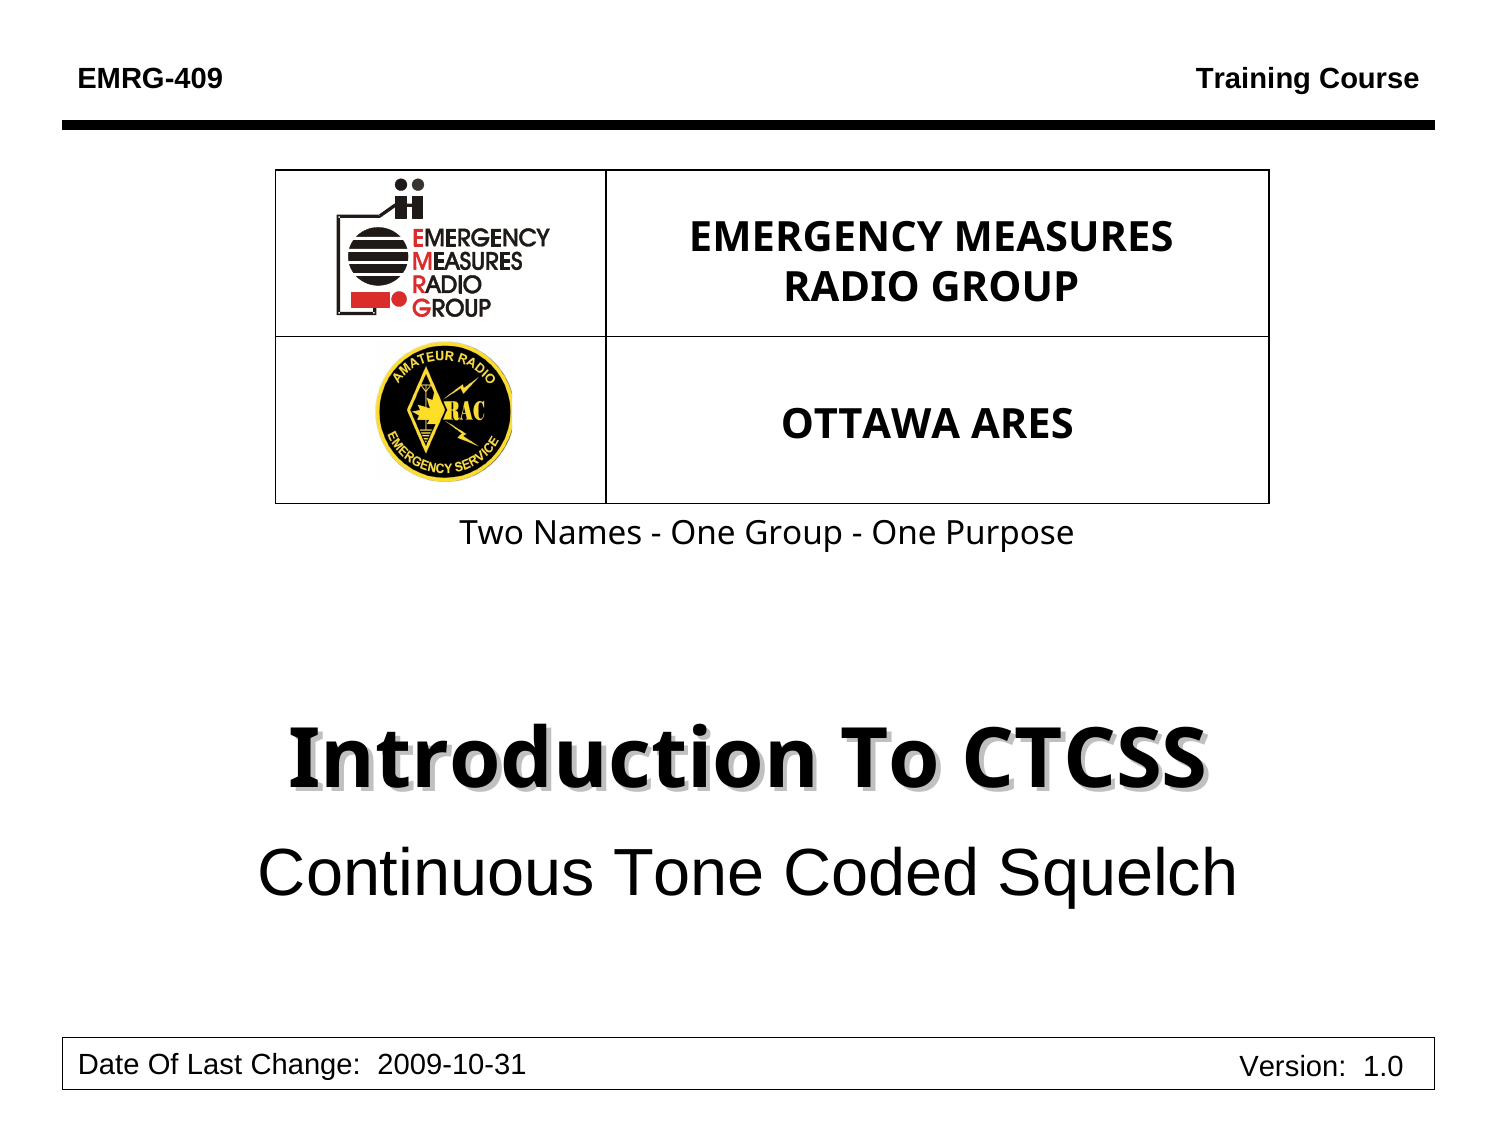

EMRG-409
Training Course
EMERGENCY MEASURES RADIO GROUP
OTTAWA ARES
Two Names - One Group - One Purpose
Introduction To CTCSS
Continuous Tone Coded Squelch
Date Of Last Change: 2009-10-31
Version: 1.0